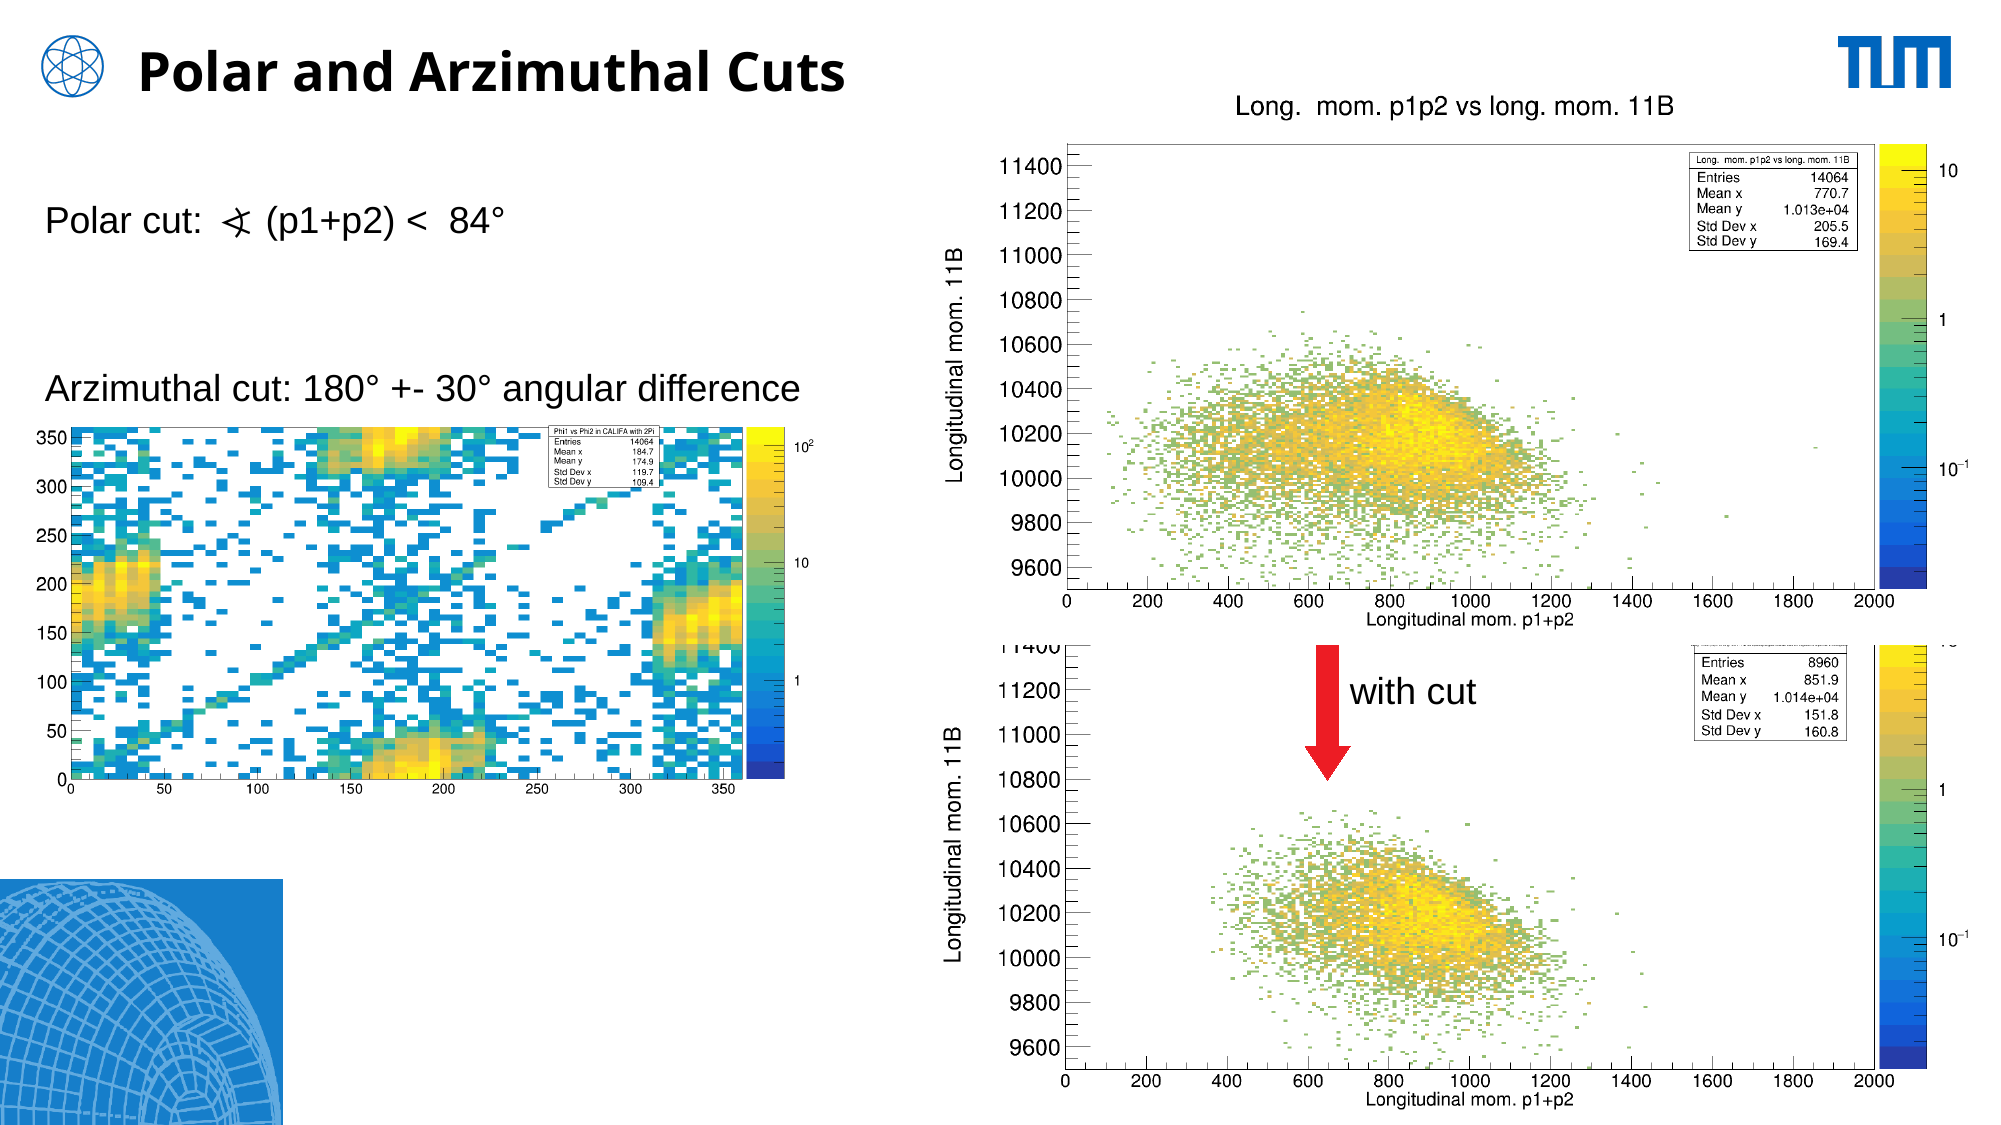

# Polar and Arzimuthal Cuts
Polar cut: (p1+p2) < 84°
Arzimuthal cut: 180° +- 30° angular difference
with cut